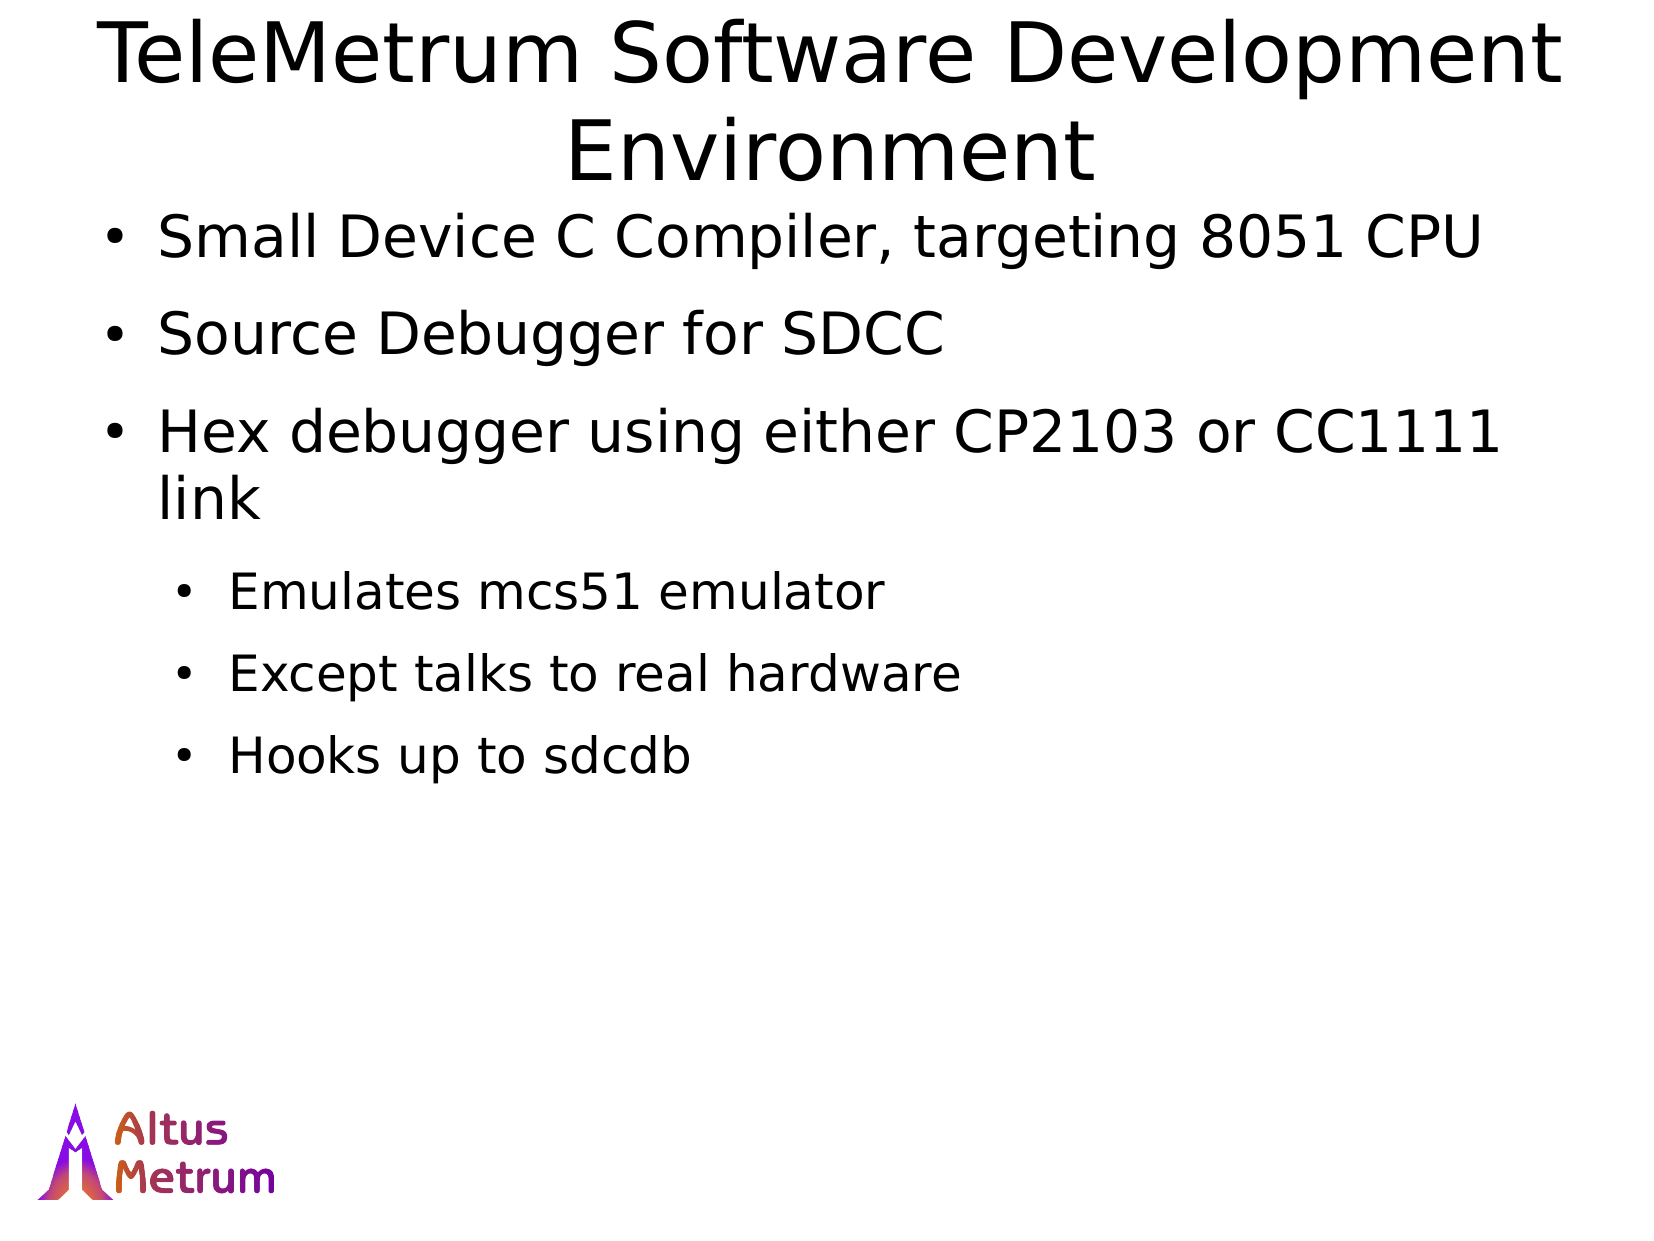

# TeleMetrum Software Development Environment
Small Device C Compiler, targeting 8051 CPU
Source Debugger for SDCC
Hex debugger using either CP2103 or CC1111 link
Emulates mcs51 emulator
Except talks to real hardware
Hooks up to sdcdb